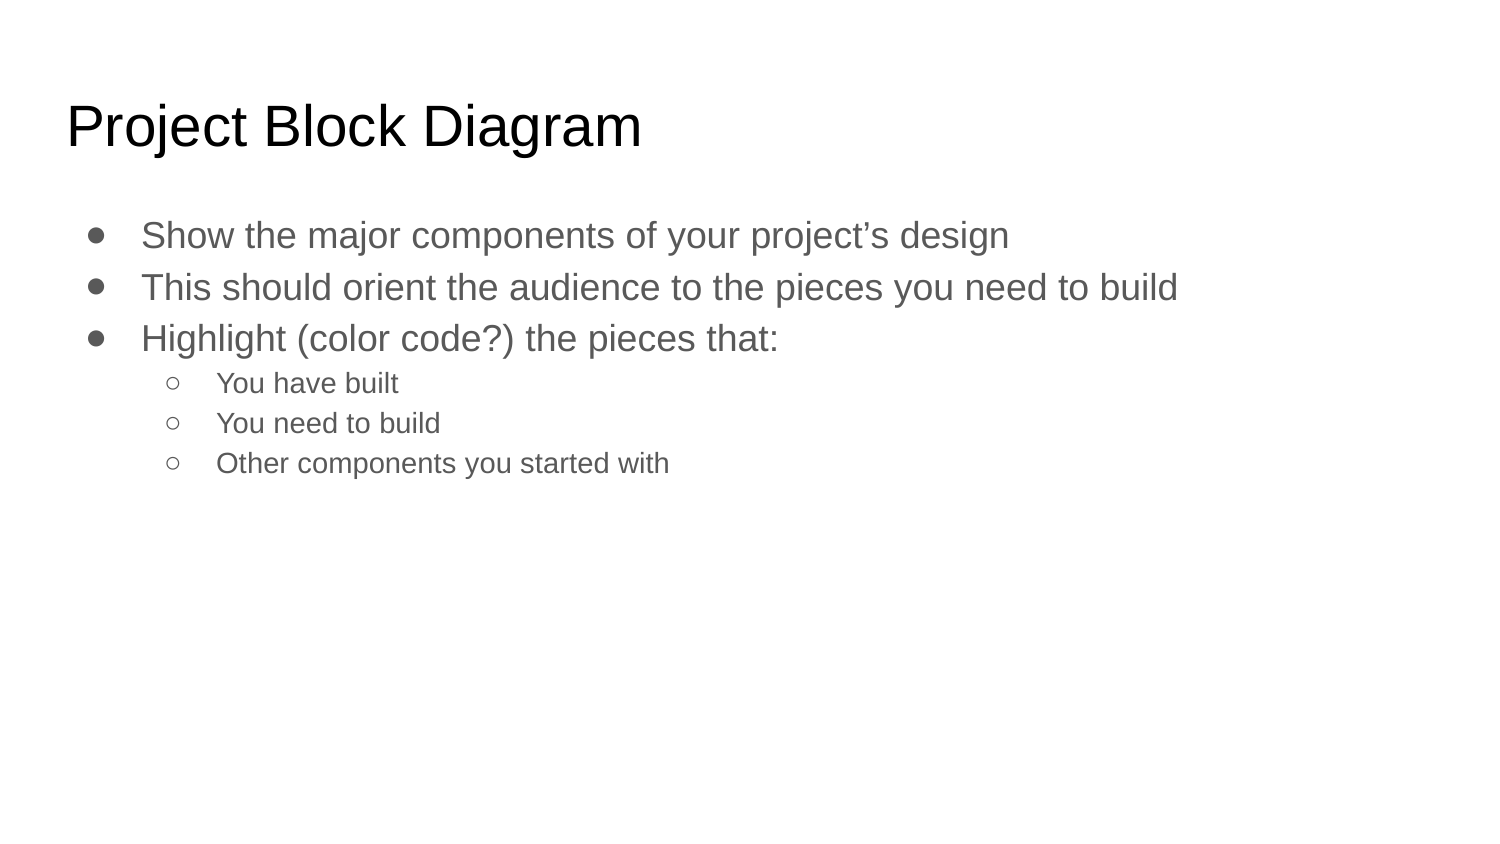

# Project Block Diagram
Show the major components of your project’s design
This should orient the audience to the pieces you need to build
Highlight (color code?) the pieces that:
You have built
You need to build
Other components you started with